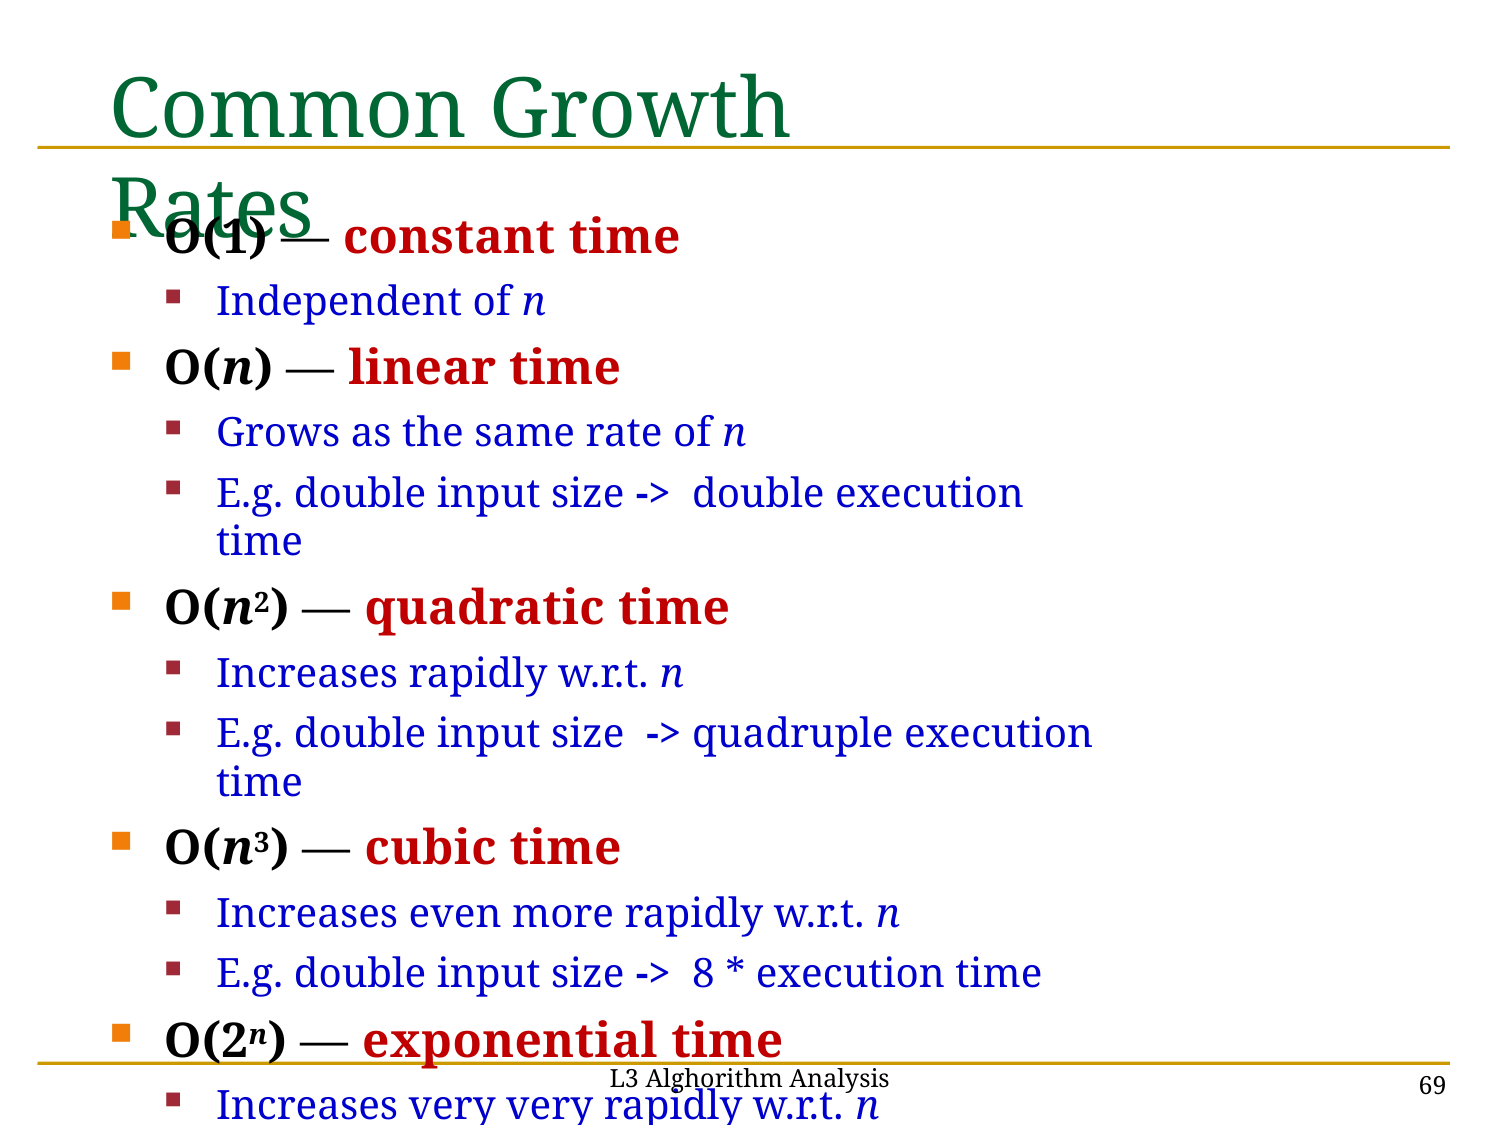

# Common Growth Rates
O(1) — constant time
Independent of n
O(n) — linear time
Grows as the same rate of n
E.g. double input size -> double execution time
O(n2) — quadratic time
Increases rapidly w.r.t. n
E.g. double input size -> quadruple execution time
O(n3) — cubic time
Increases even more rapidly w.r.t. n
E.g. double input size -> 8 * execution time
O(2n) — exponential time
Increases very very rapidly w.r.t. n
L3 Alghorithm Analysis